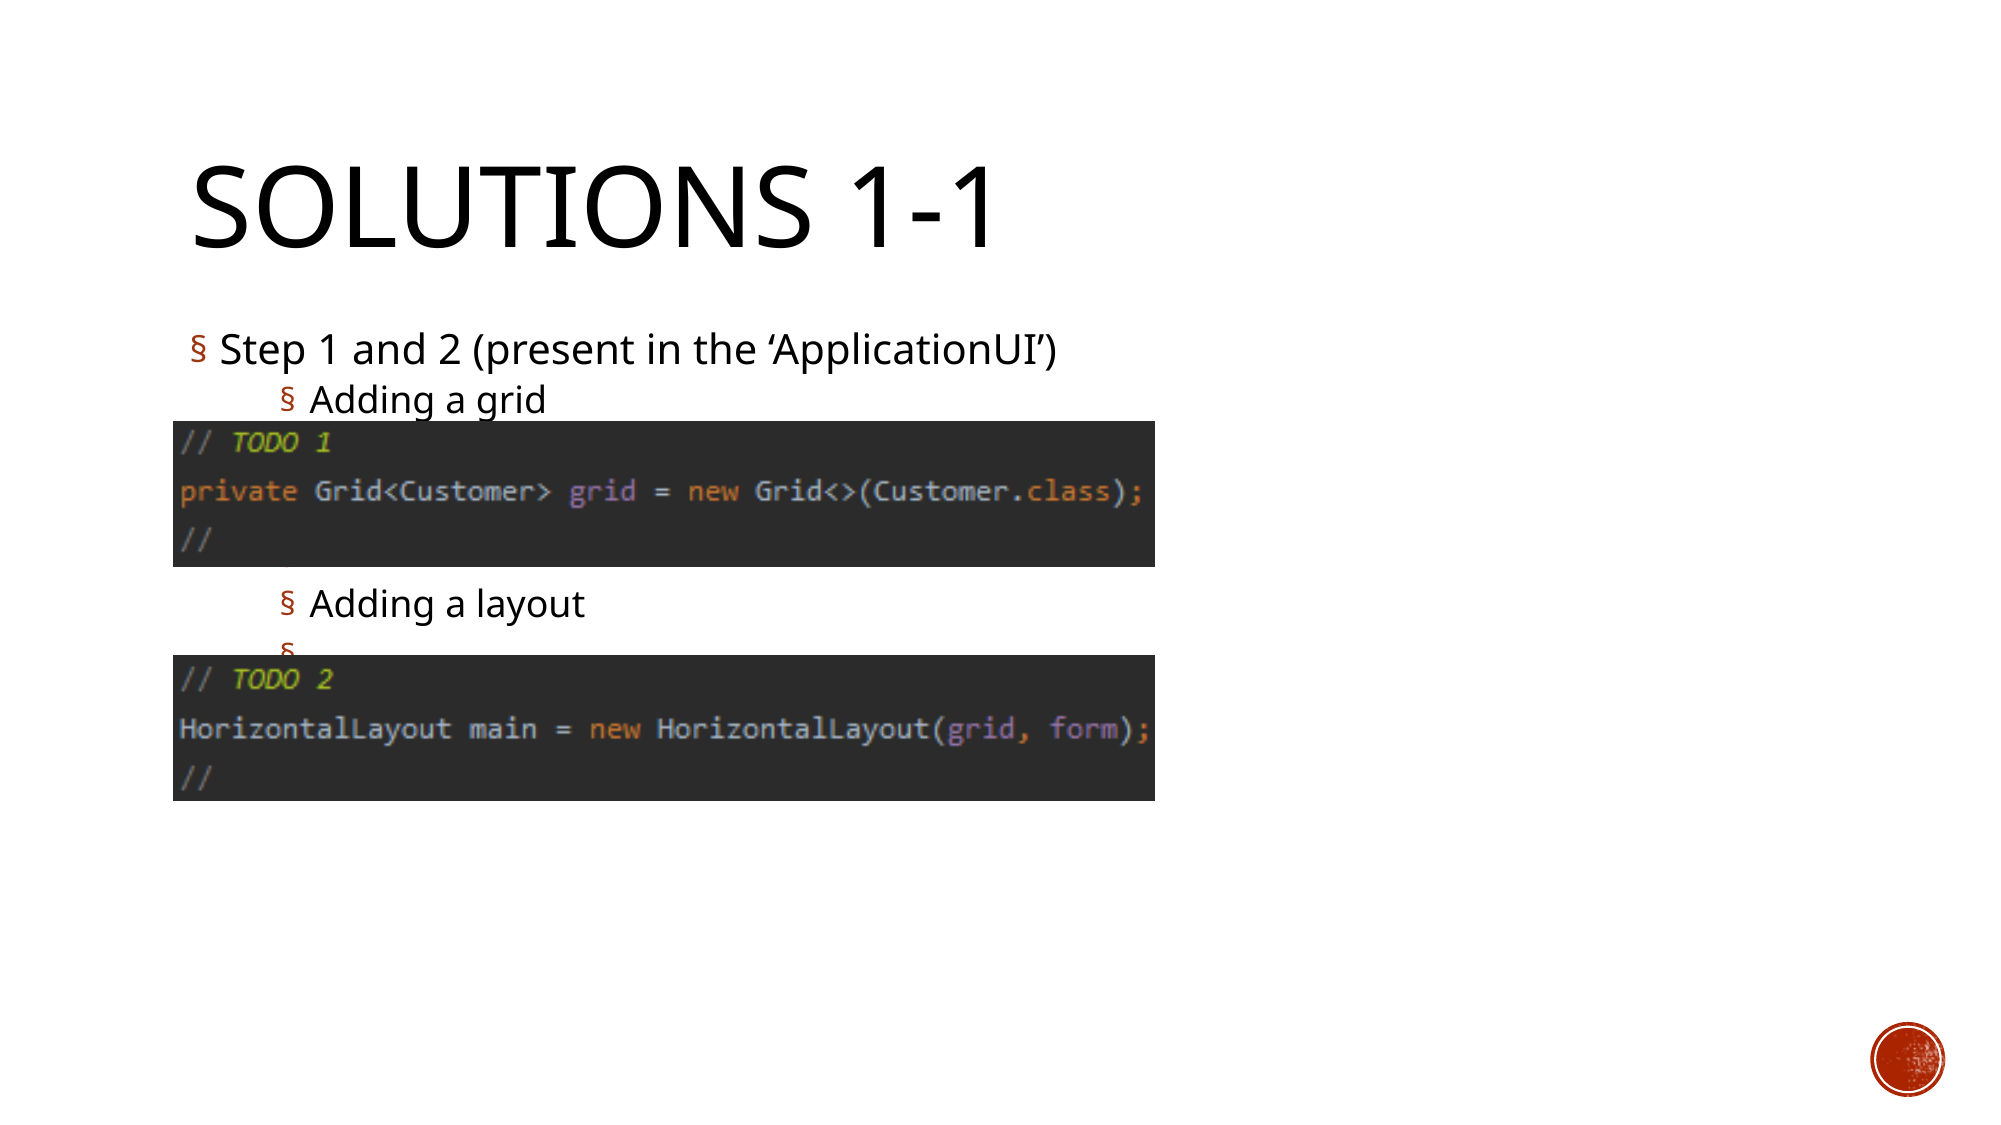

# Solutions 1-1
Step 1 and 2 (present in the ‘ApplicationUI’)
Adding a grid
Adding a layout